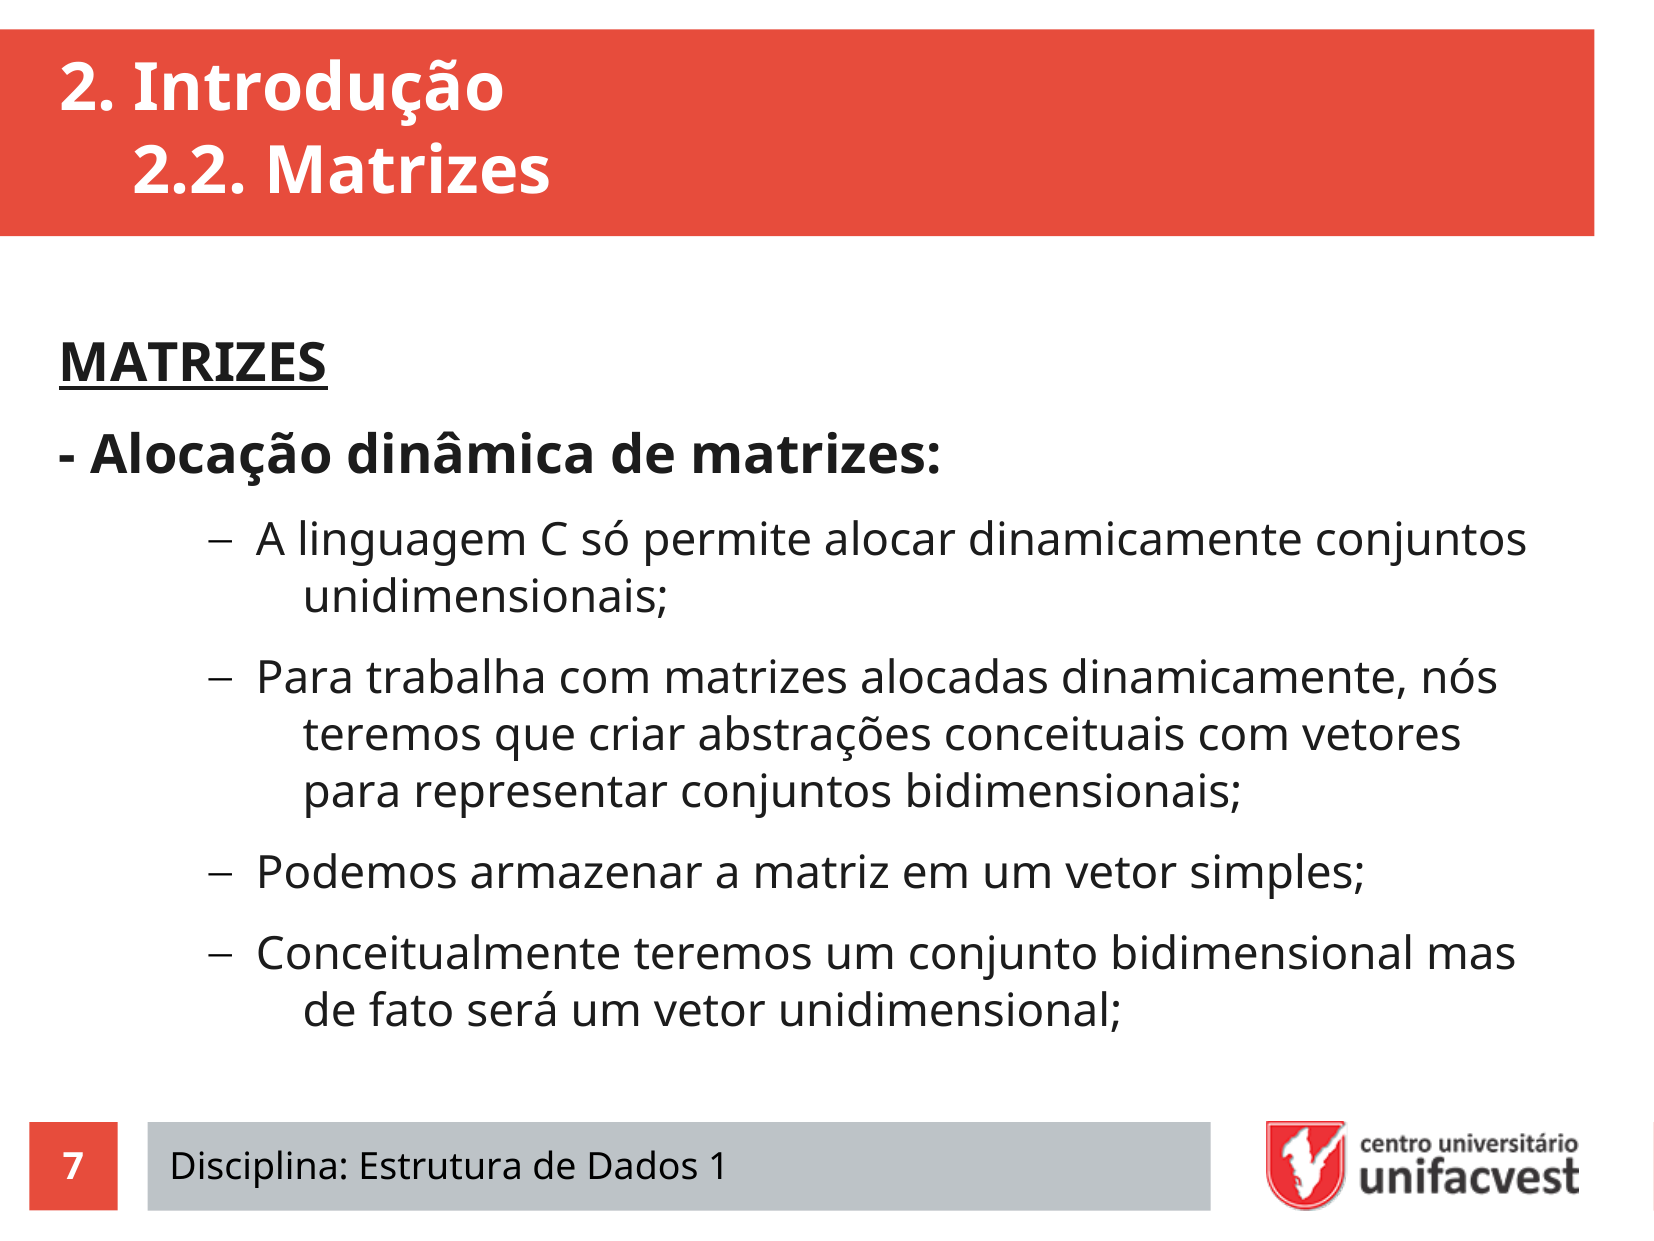

# 2. Introdução 2.2. Matrizes
MATRIZES
- Alocação dinâmica de matrizes:
A linguagem C só permite alocar dinamicamente conjuntos unidimensionais;
Para trabalha com matrizes alocadas dinamicamente, nós teremos que criar abstrações conceituais com vetores para representar conjuntos bidimensionais;
Podemos armazenar a matriz em um vetor simples;
Conceitualmente teremos um conjunto bidimensional mas de fato será um vetor unidimensional;
7
Disciplina: Estrutura de Dados 1